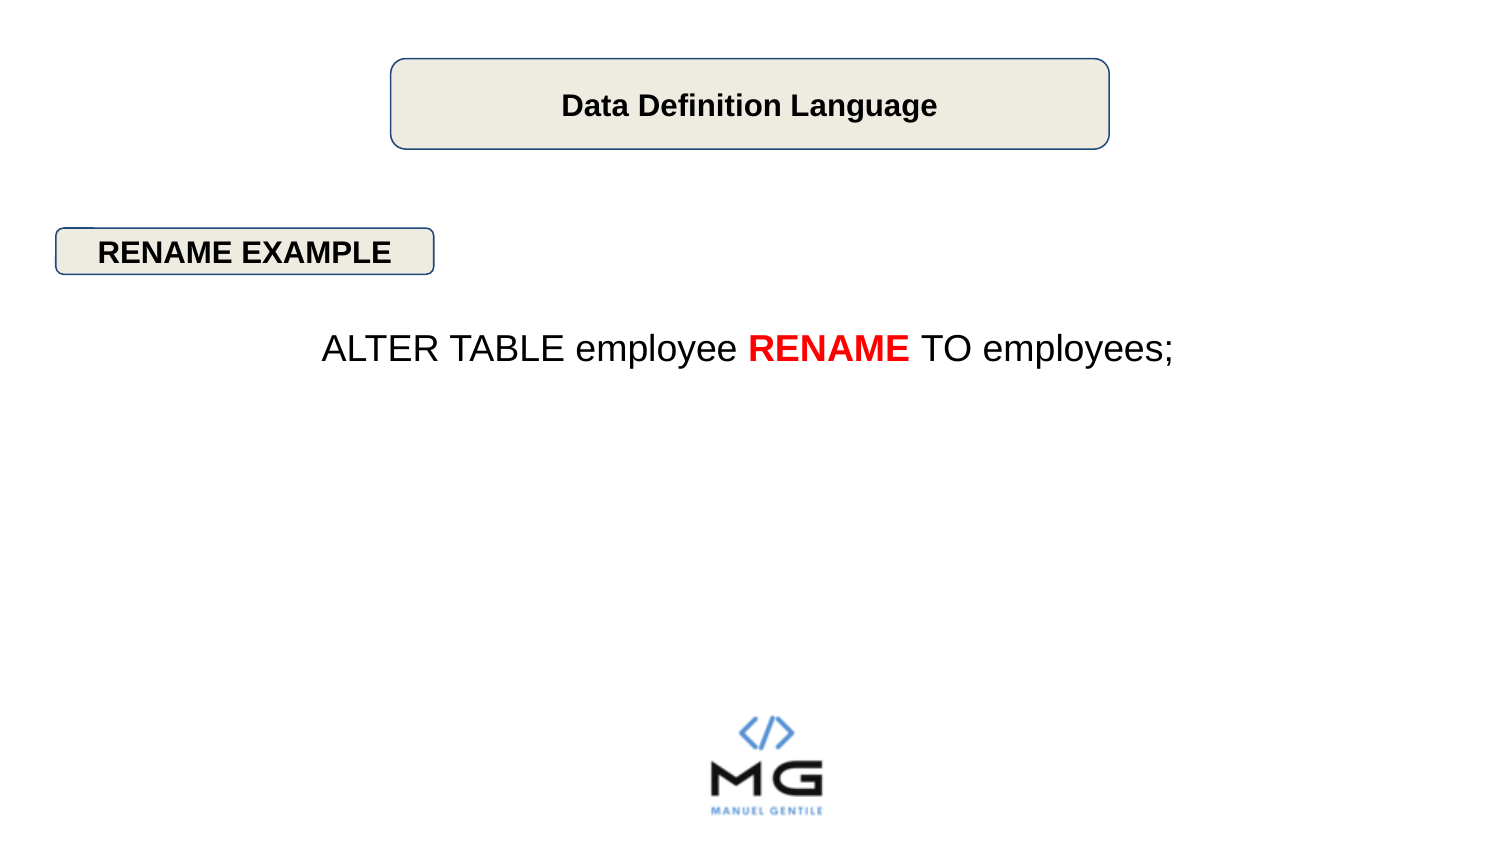

Data Definition Language
RENAME EXAMPLE
ALTER TABLE employee RENAME TO employees;